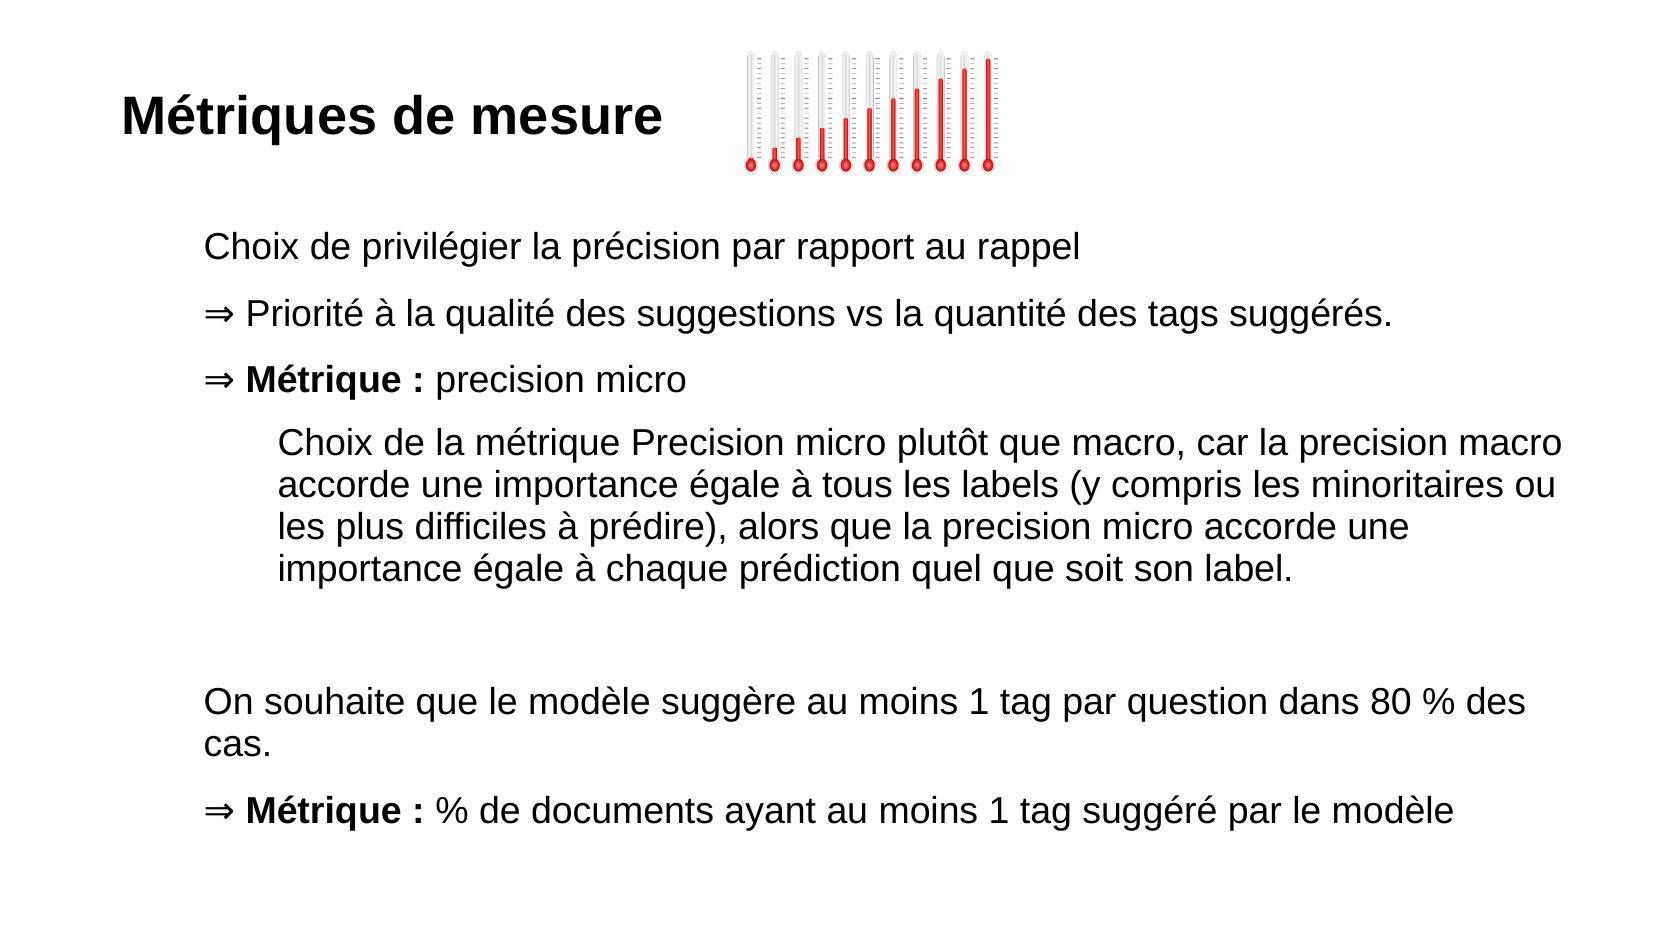

Métriques de mesure
Choix de privilégier la précision par rapport au rappel
⇒ Priorité à la qualité des suggestions vs la quantité des tags suggérés.
⇒ Métrique : precision micro
 	Choix de la métrique Precision micro plutôt que macro, car la precision macro 	accorde une importance égale à tous les labels (y compris les minoritaires ou 	les plus difficiles à prédire), alors que la precision micro accorde une
	importance égale à chaque prédiction quel que soit son label.
On souhaite que le modèle suggère au moins 1 tag par question dans 80 % des cas.
⇒ Métrique : % de documents ayant au moins 1 tag suggéré par le modèle